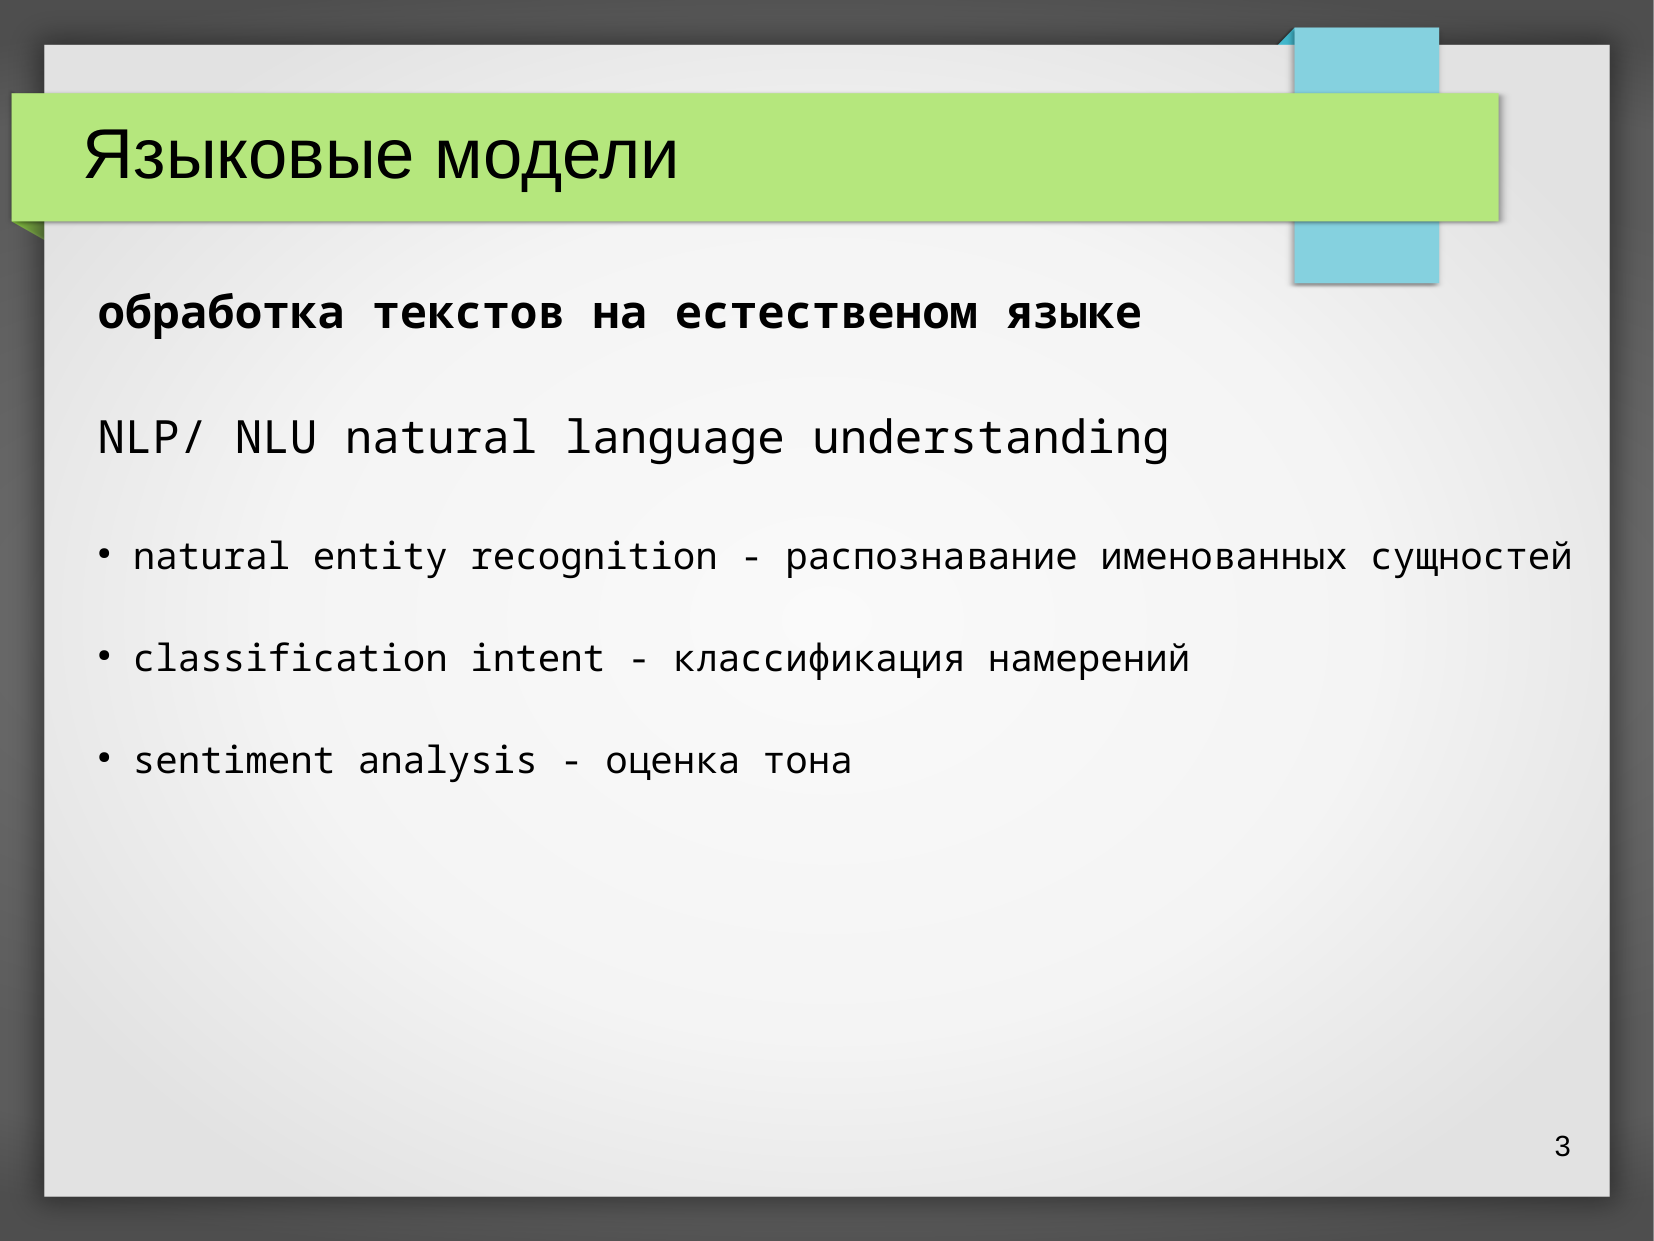

# Языковые модели
обработка текстов на естественом языке
NLP/ NLU natural language understanding
natural entity recognition - распознавание именованных сущностей
classification intent - классификация намерений
sentiment analysis - оценка тона
3